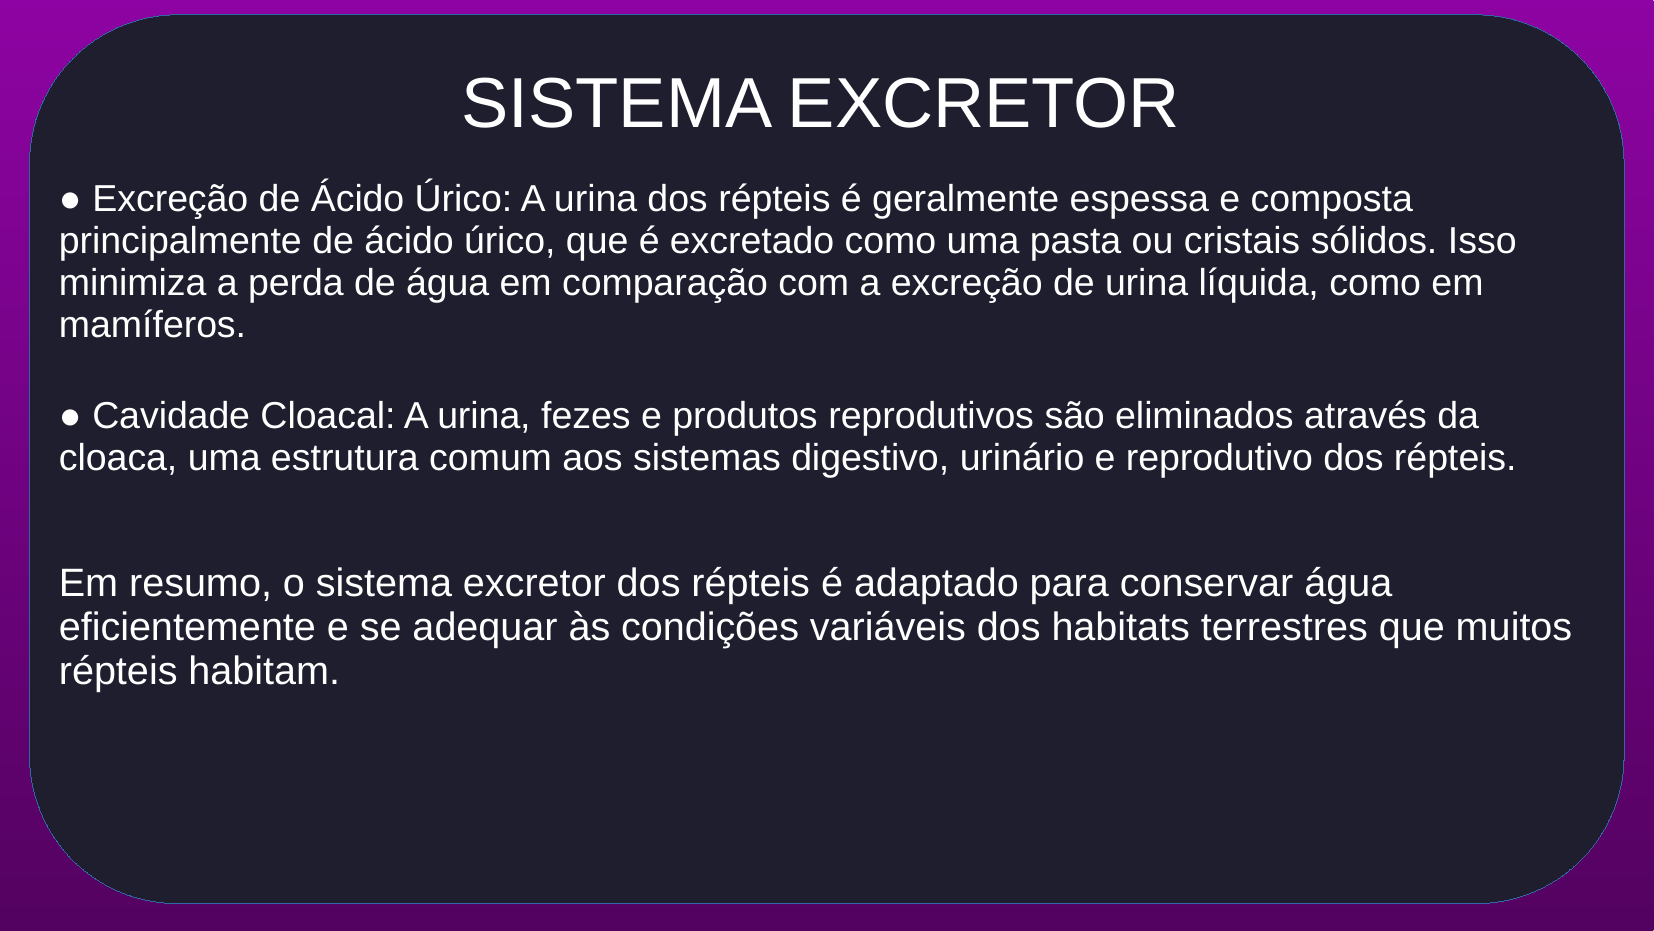

# SISTEMA EXCRETOR
● Excreção de Ácido Úrico: A urina dos répteis é geralmente espessa e composta principalmente de ácido úrico, que é excretado como uma pasta ou cristais sólidos. Isso minimiza a perda de água em comparação com a excreção de urina líquida, como em mamíferos.
● Cavidade Cloacal: A urina, fezes e produtos reprodutivos são eliminados através da cloaca, uma estrutura comum aos sistemas digestivo, urinário e reprodutivo dos répteis.
Em resumo, o sistema excretor dos répteis é adaptado para conservar água eficientemente e se adequar às condições variáveis dos habitats terrestres que muitos répteis habitam.